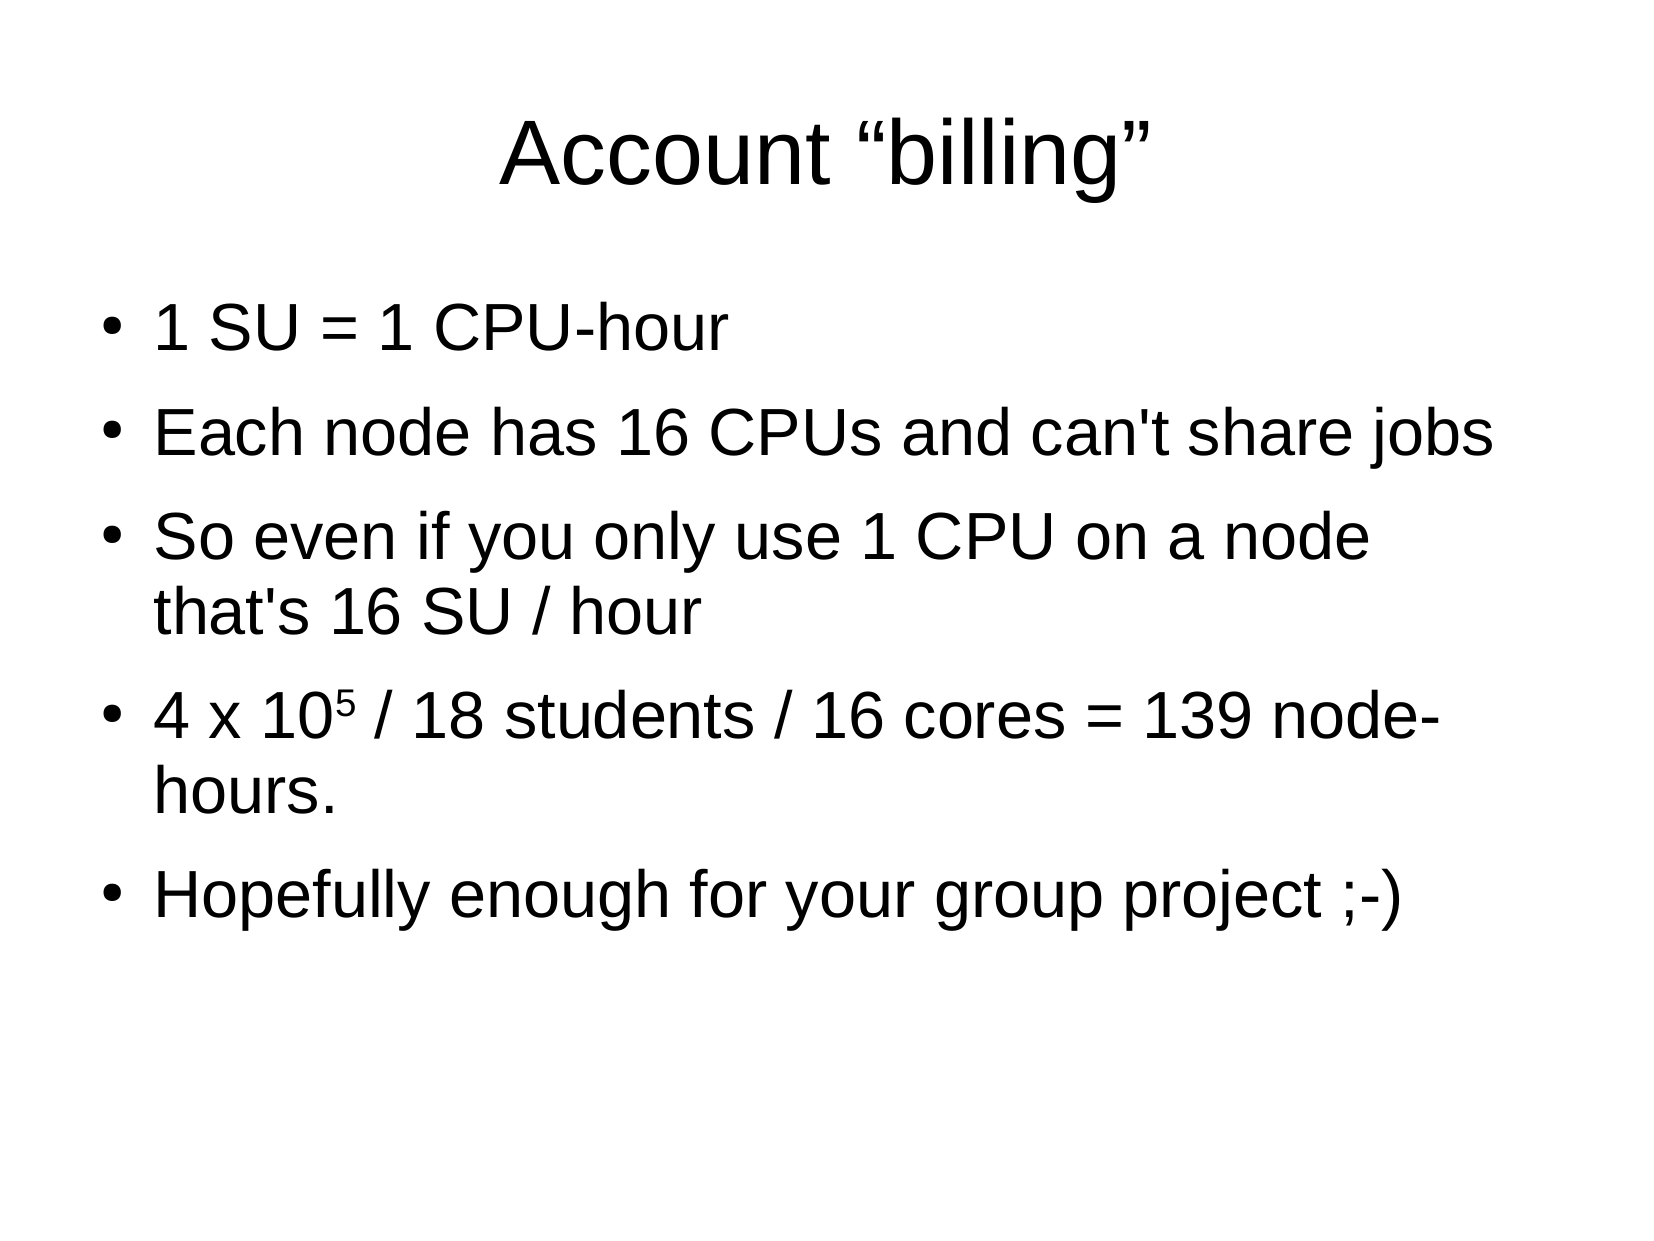

# Account “billing”
1 SU = 1 CPU-hour
Each node has 16 CPUs and can't share jobs
So even if you only use 1 CPU on a node that's 16 SU / hour
4 x 105 / 18 students / 16 cores = 139 node-hours.
Hopefully enough for your group project ;-)